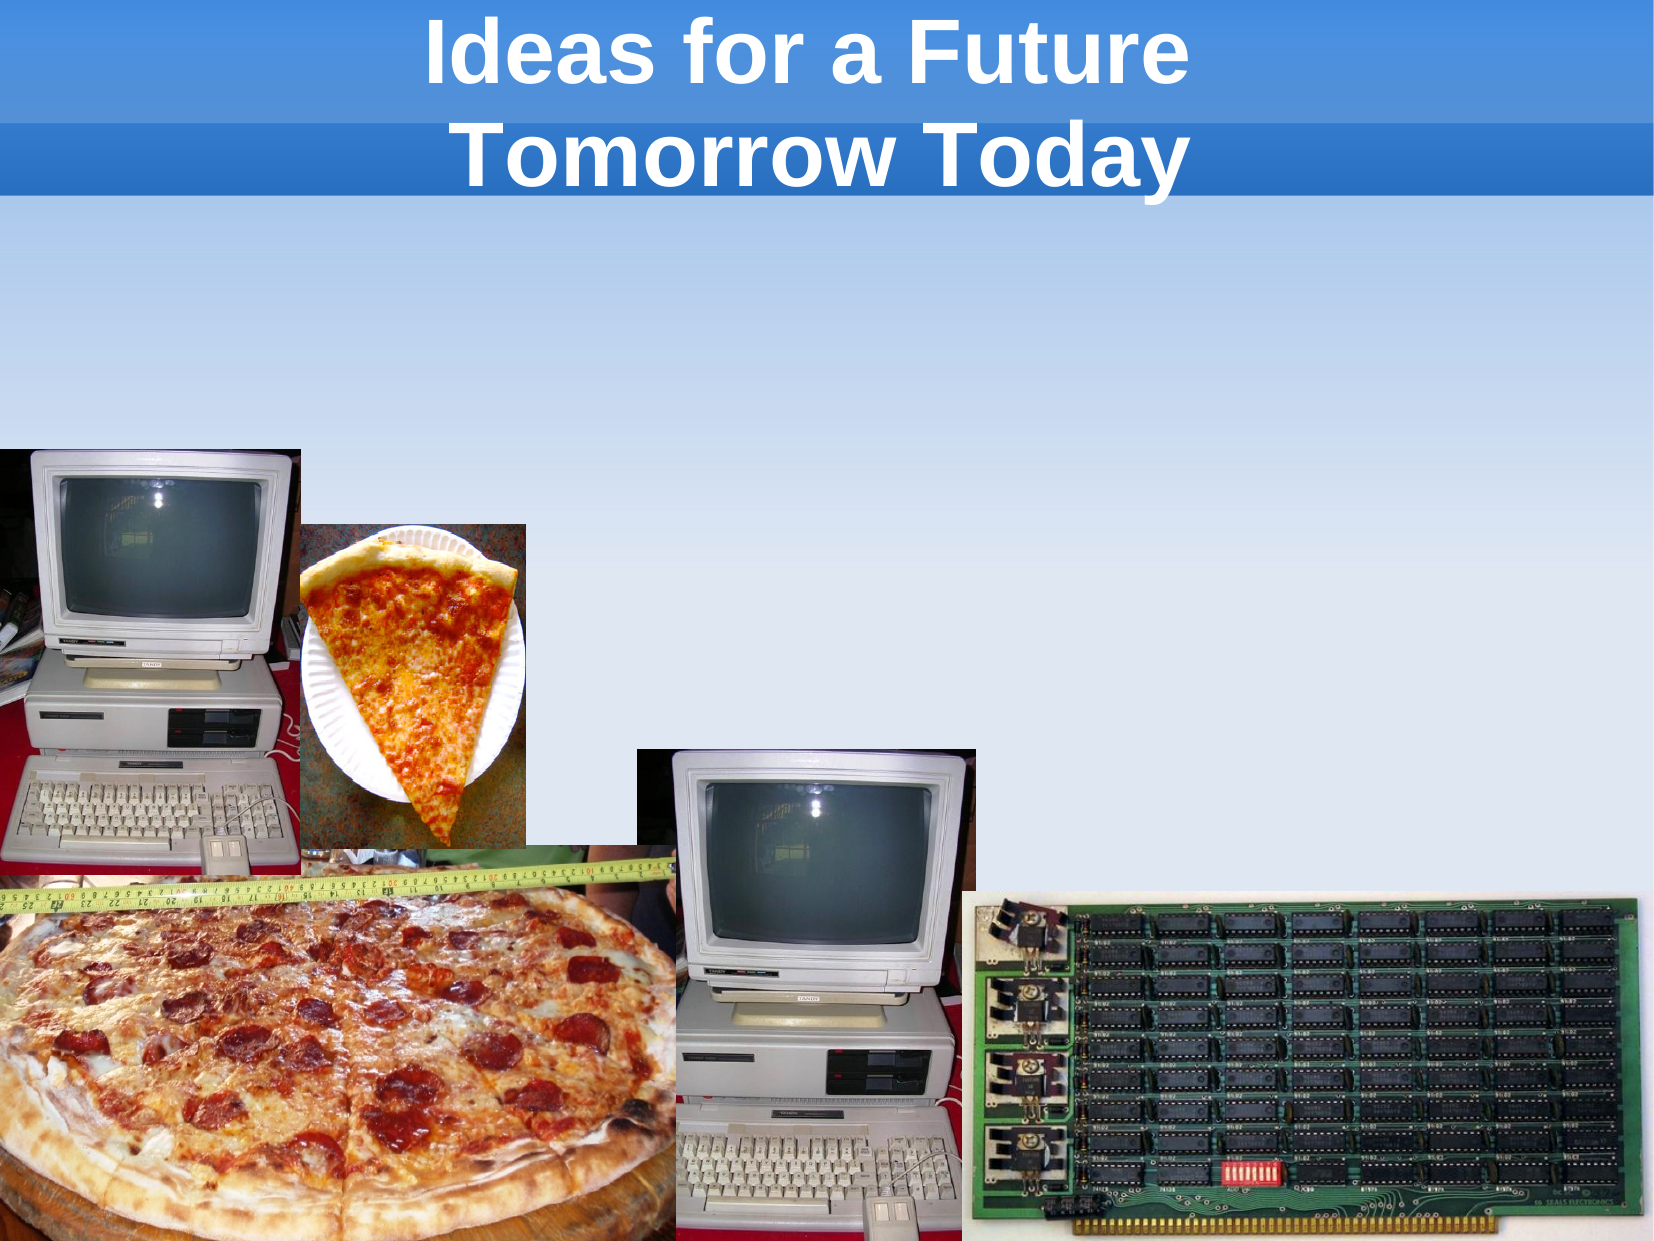

# Ideas for a Future Tomorrow Today